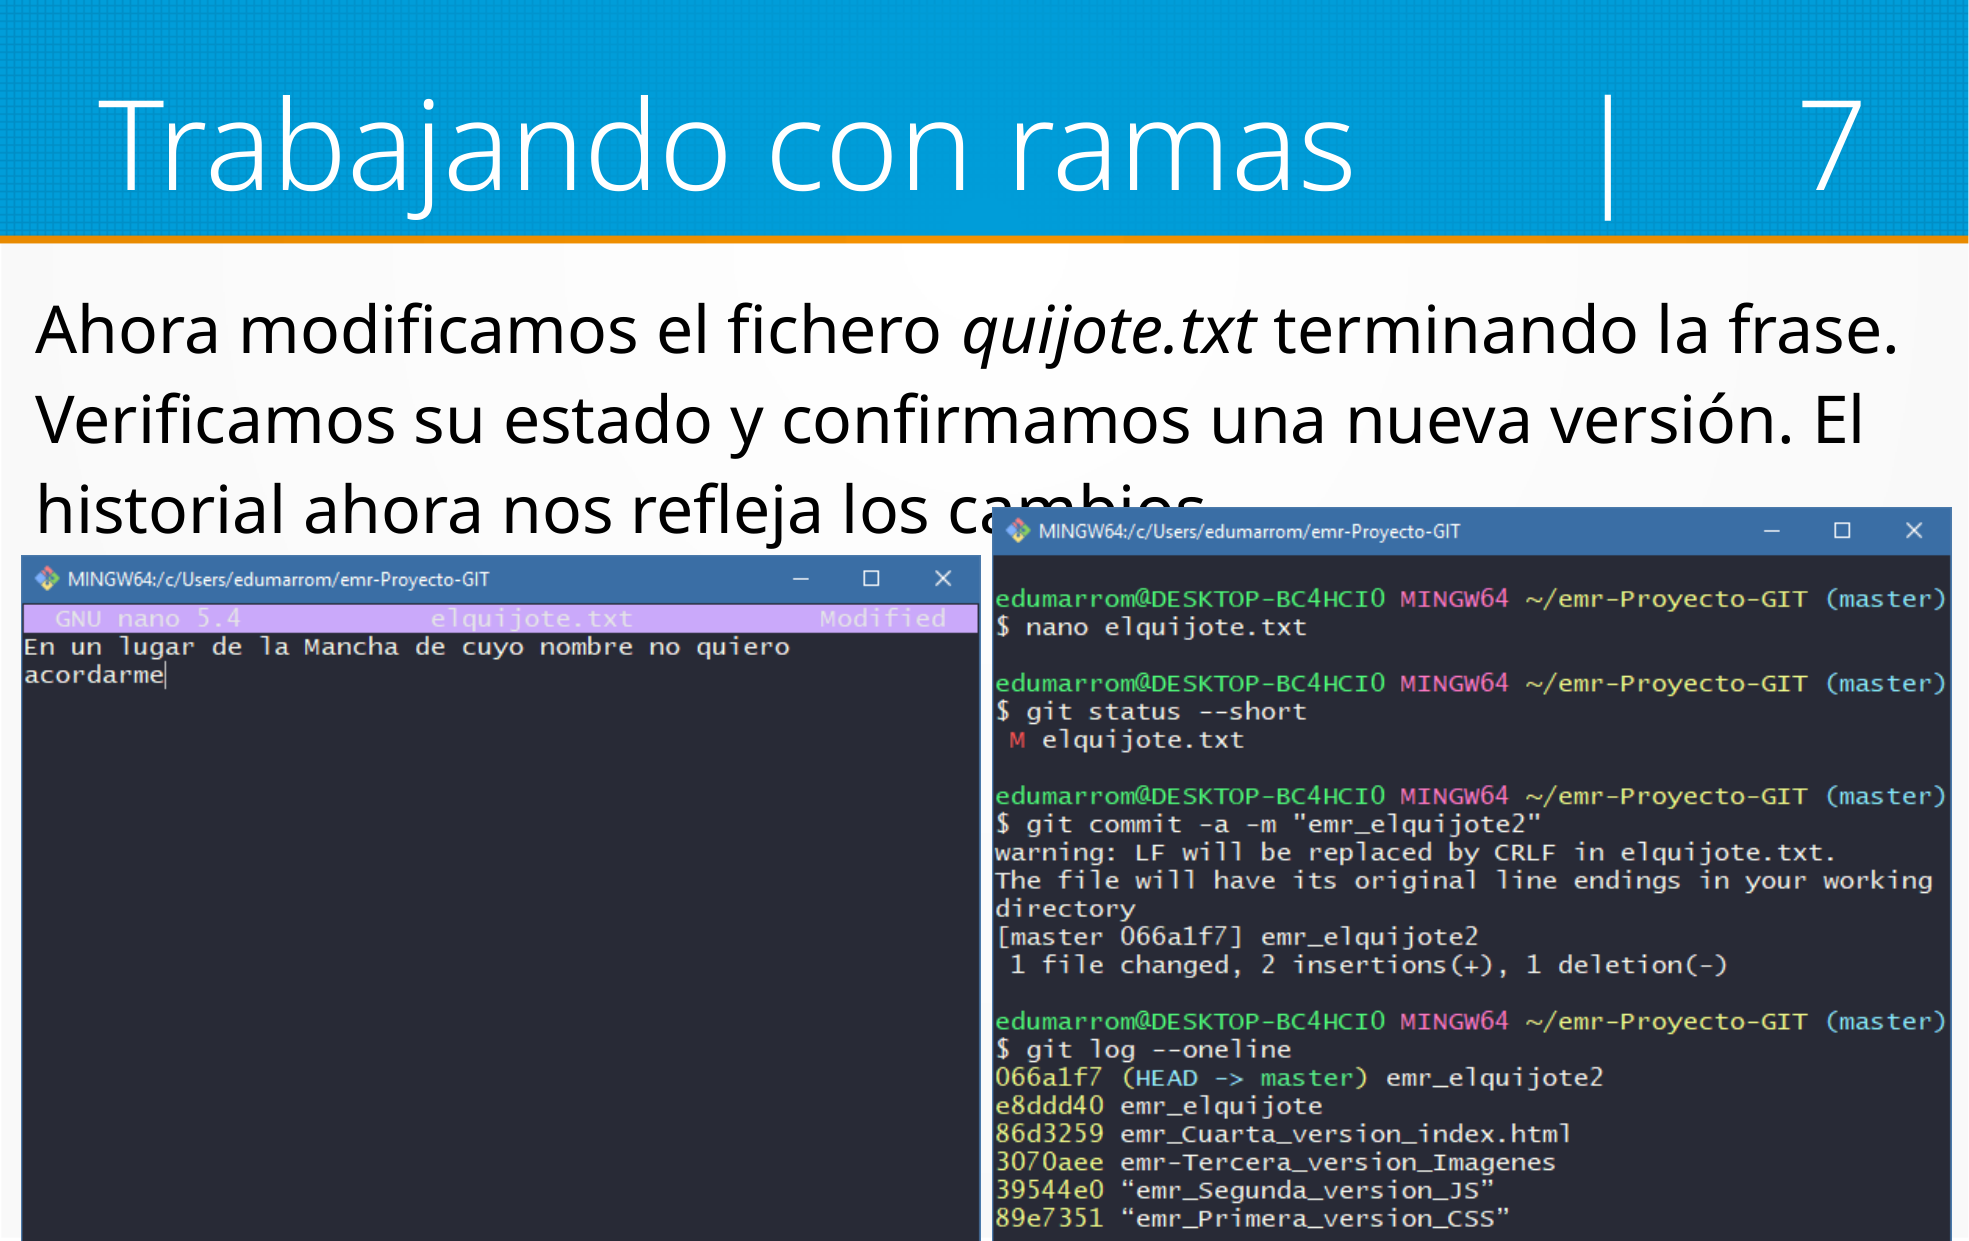

# Trabajando con ramas			|			7
Ahora modificamos el fichero quijote.txt terminando la frase. Verificamos su estado y confirmamos una nueva versión. El historial ahora nos refleja los cambios.